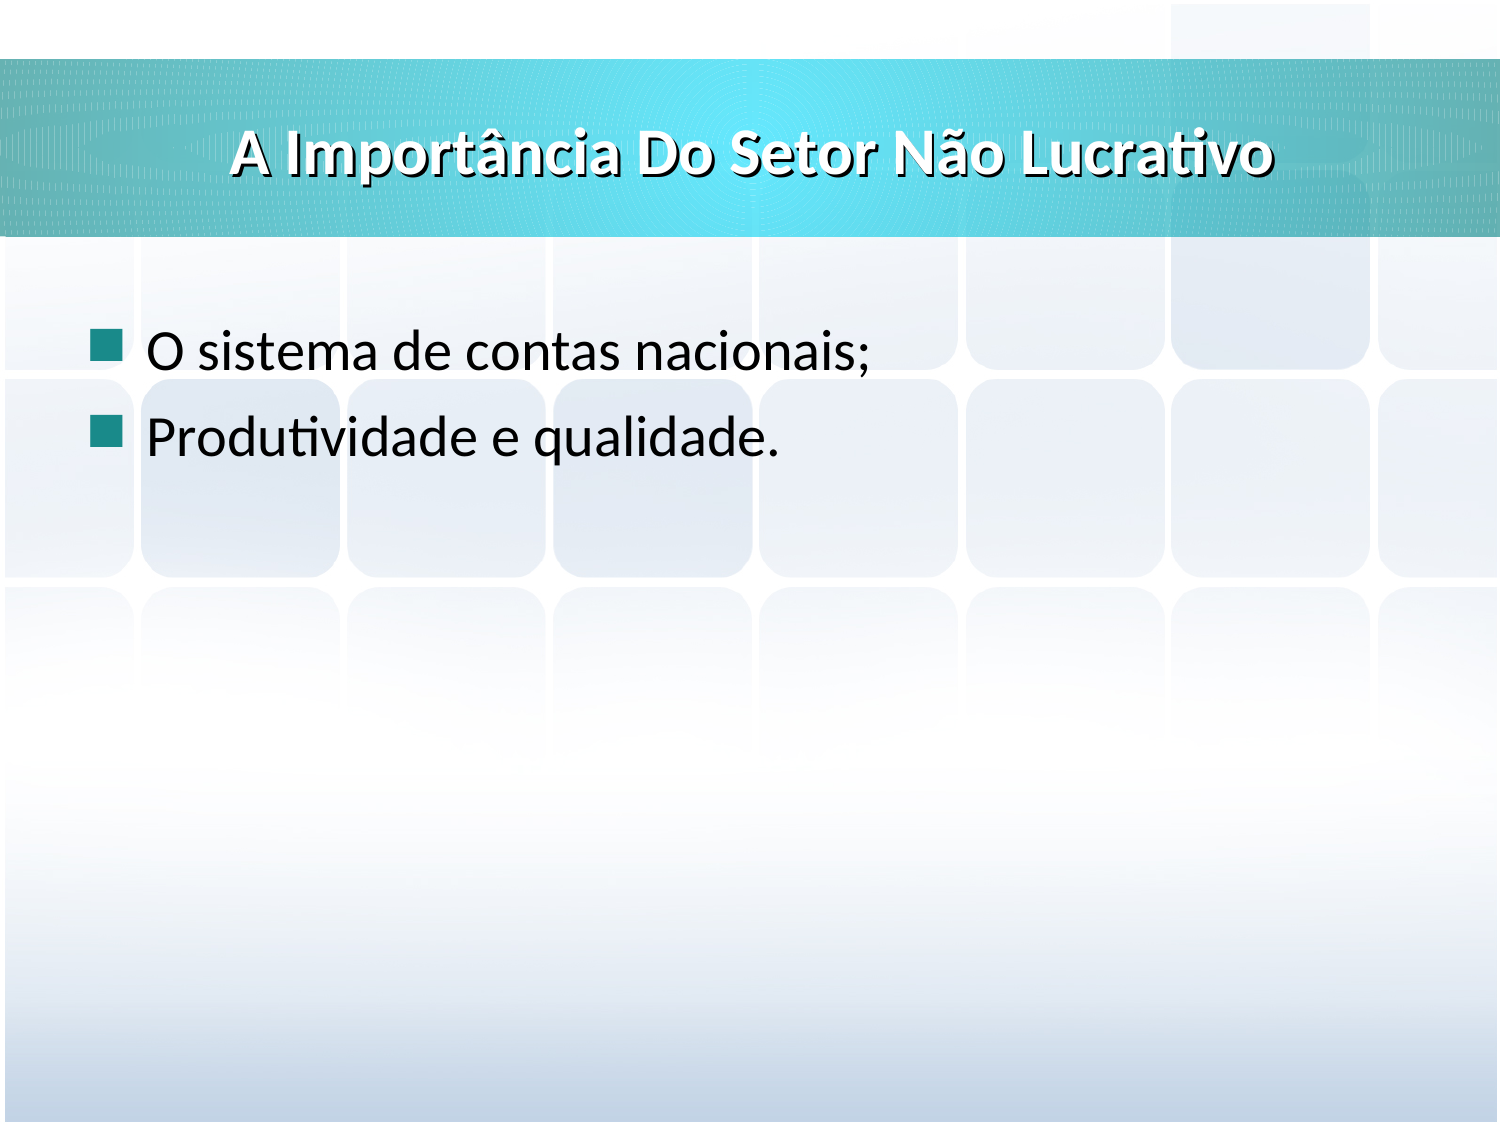

A Importância Do Setor Não Lucrativo
# O sistema de contas nacionais;
Produtividade e qualidade.